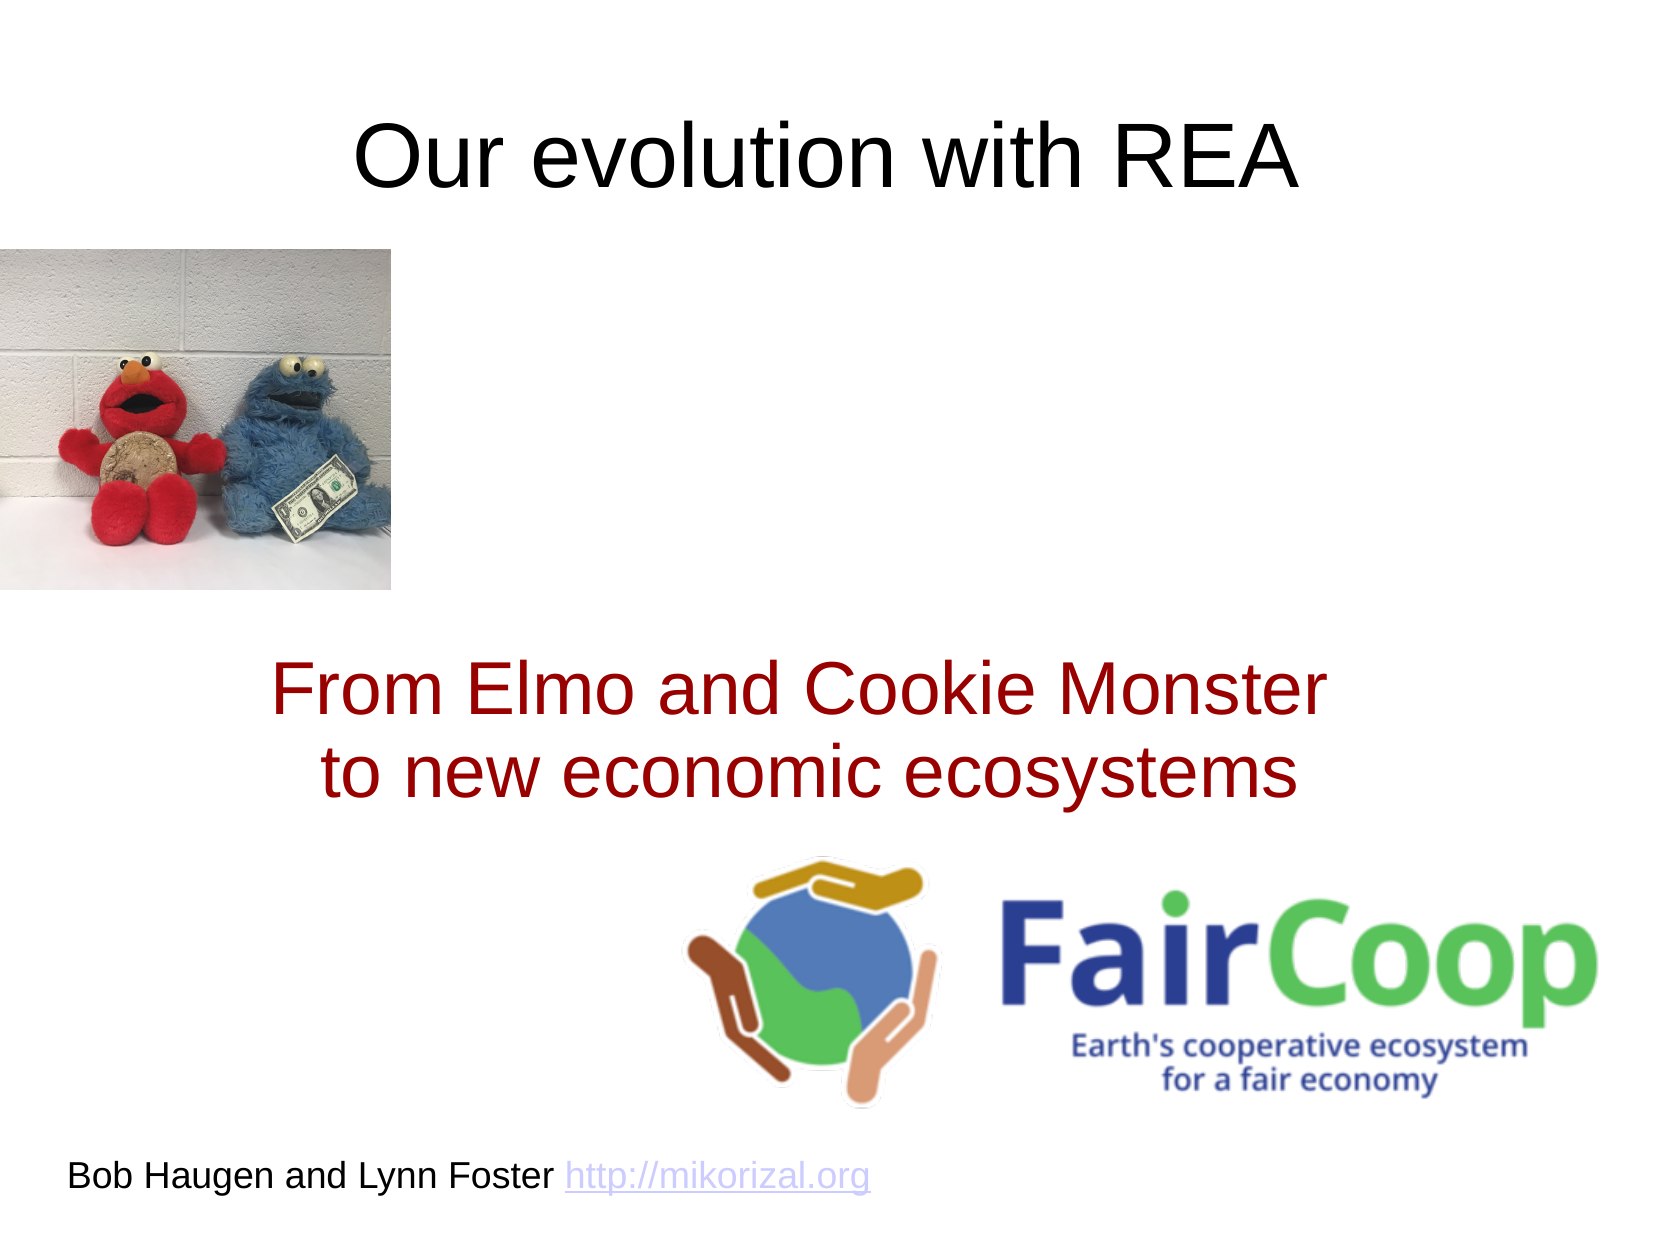

# Our evolution with REA
From Elmo and Cookie Monster
to new economic ecosystems
Bob Haugen and Lynn Foster http://mikorizal.org